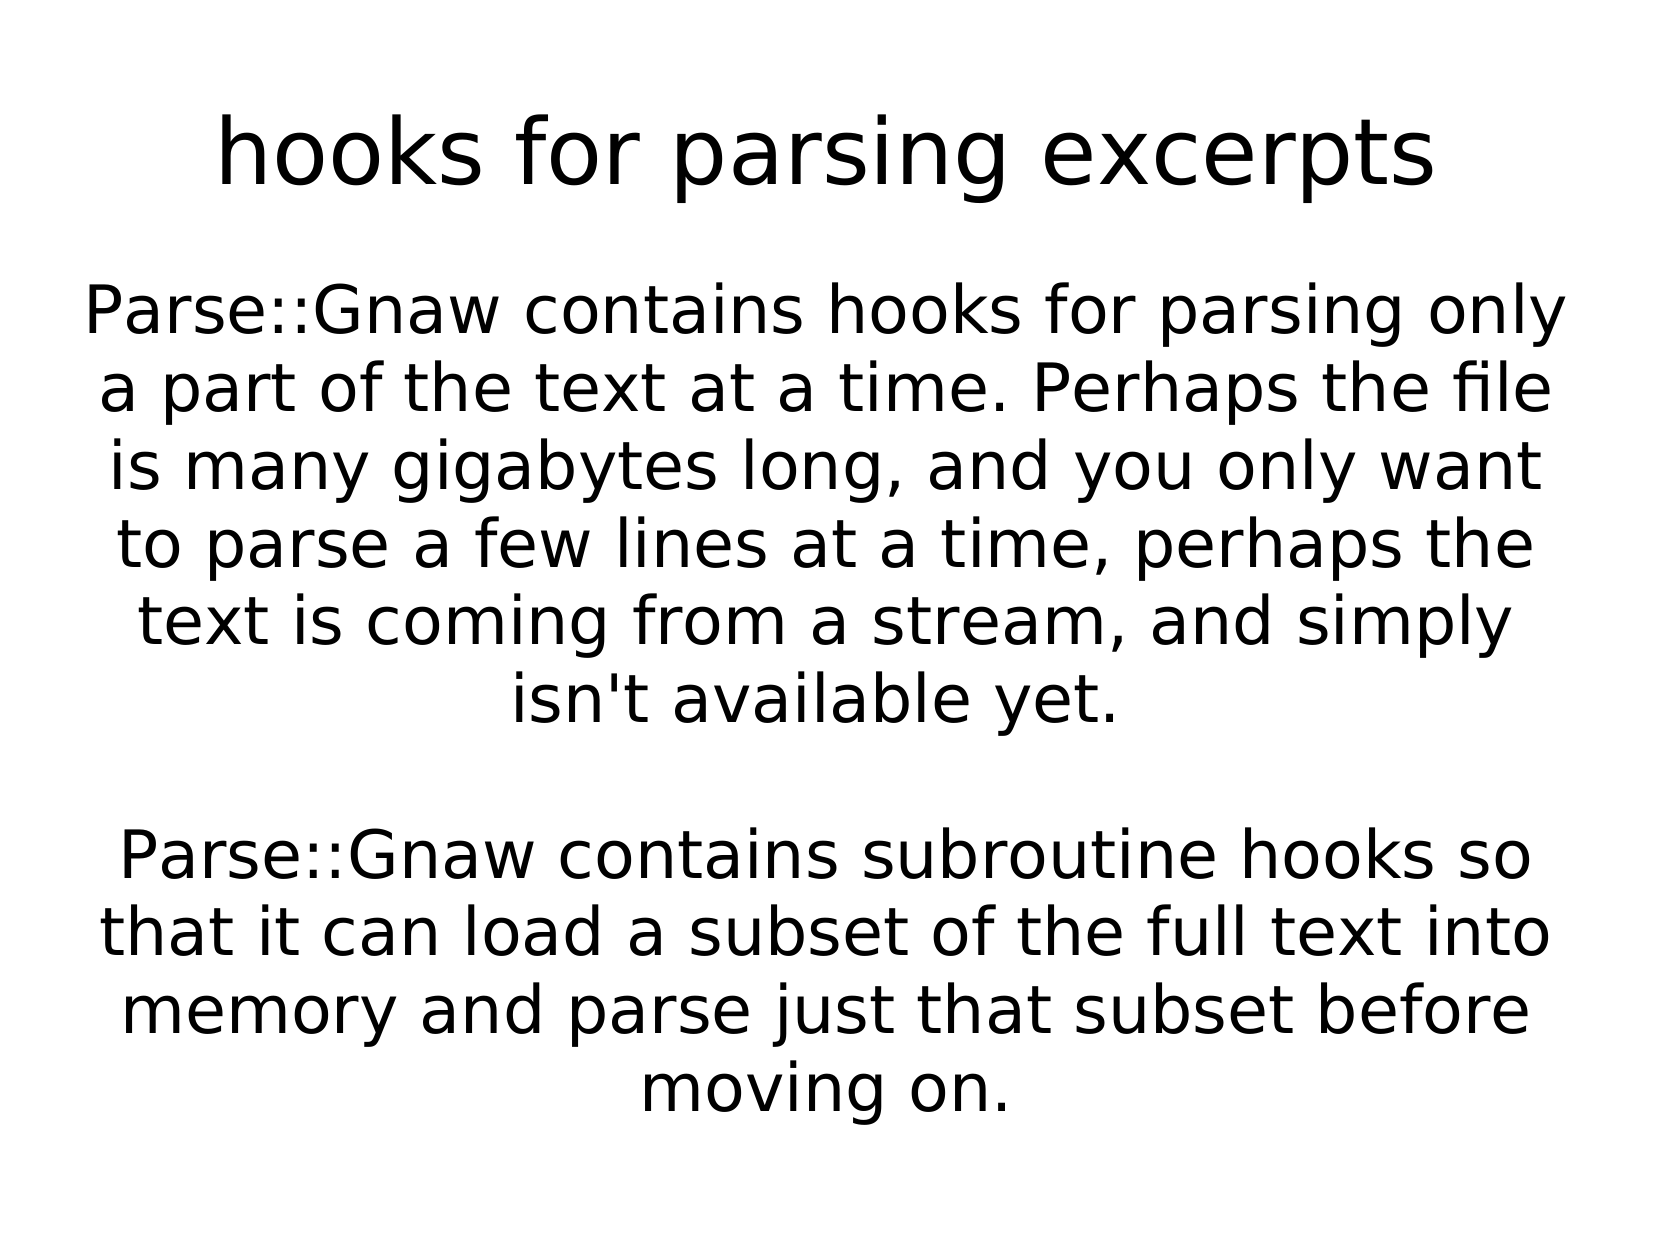

# hooks for parsing excerpts
Parse::Gnaw contains hooks for parsing only a part of the text at a time. Perhaps the file is many gigabytes long, and you only want to parse a few lines at a time, perhaps the text is coming from a stream, and simply isn't available yet.
Parse::Gnaw contains subroutine hooks so that it can load a subset of the full text into memory and parse just that subset before moving on.